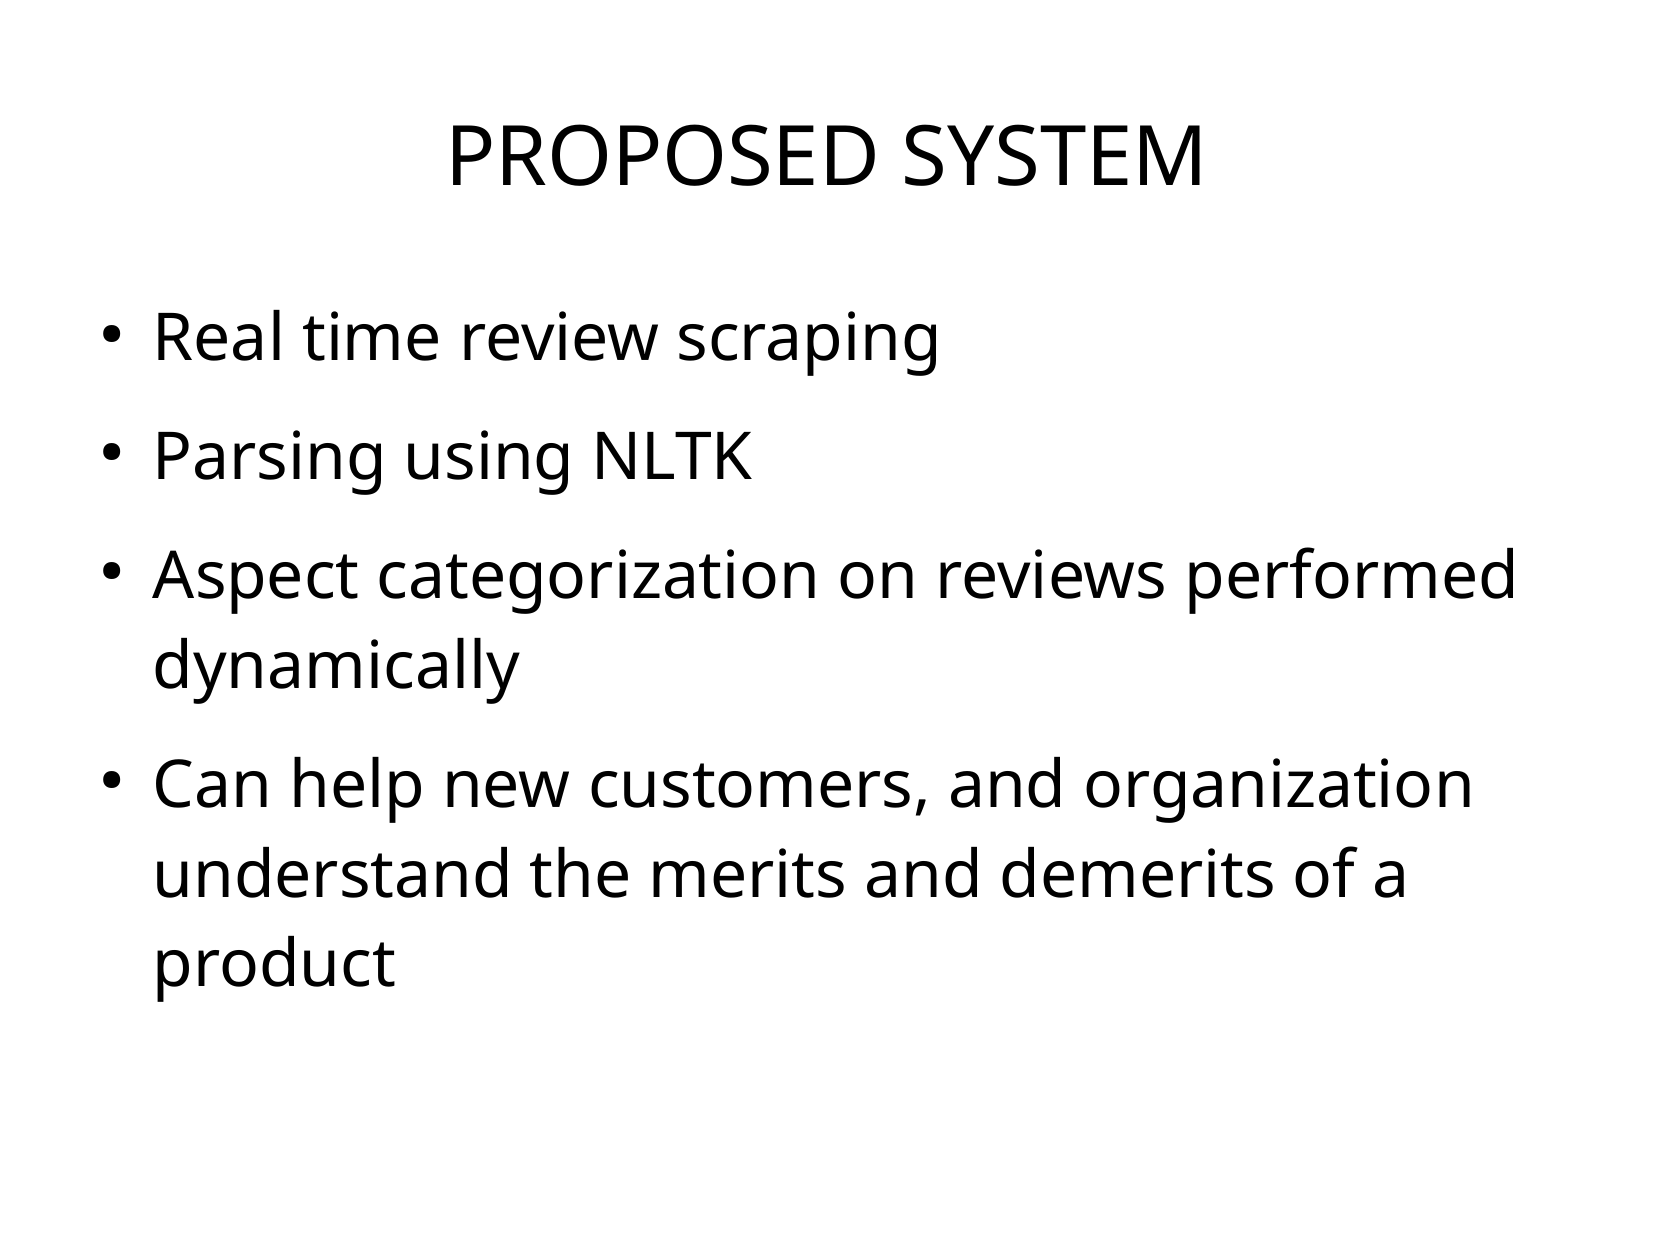

# PROPOSED SYSTEM
Real time review scraping
Parsing using NLTK
Aspect categorization on reviews performed dynamically
Can help new customers, and organization understand the merits and demerits of a product